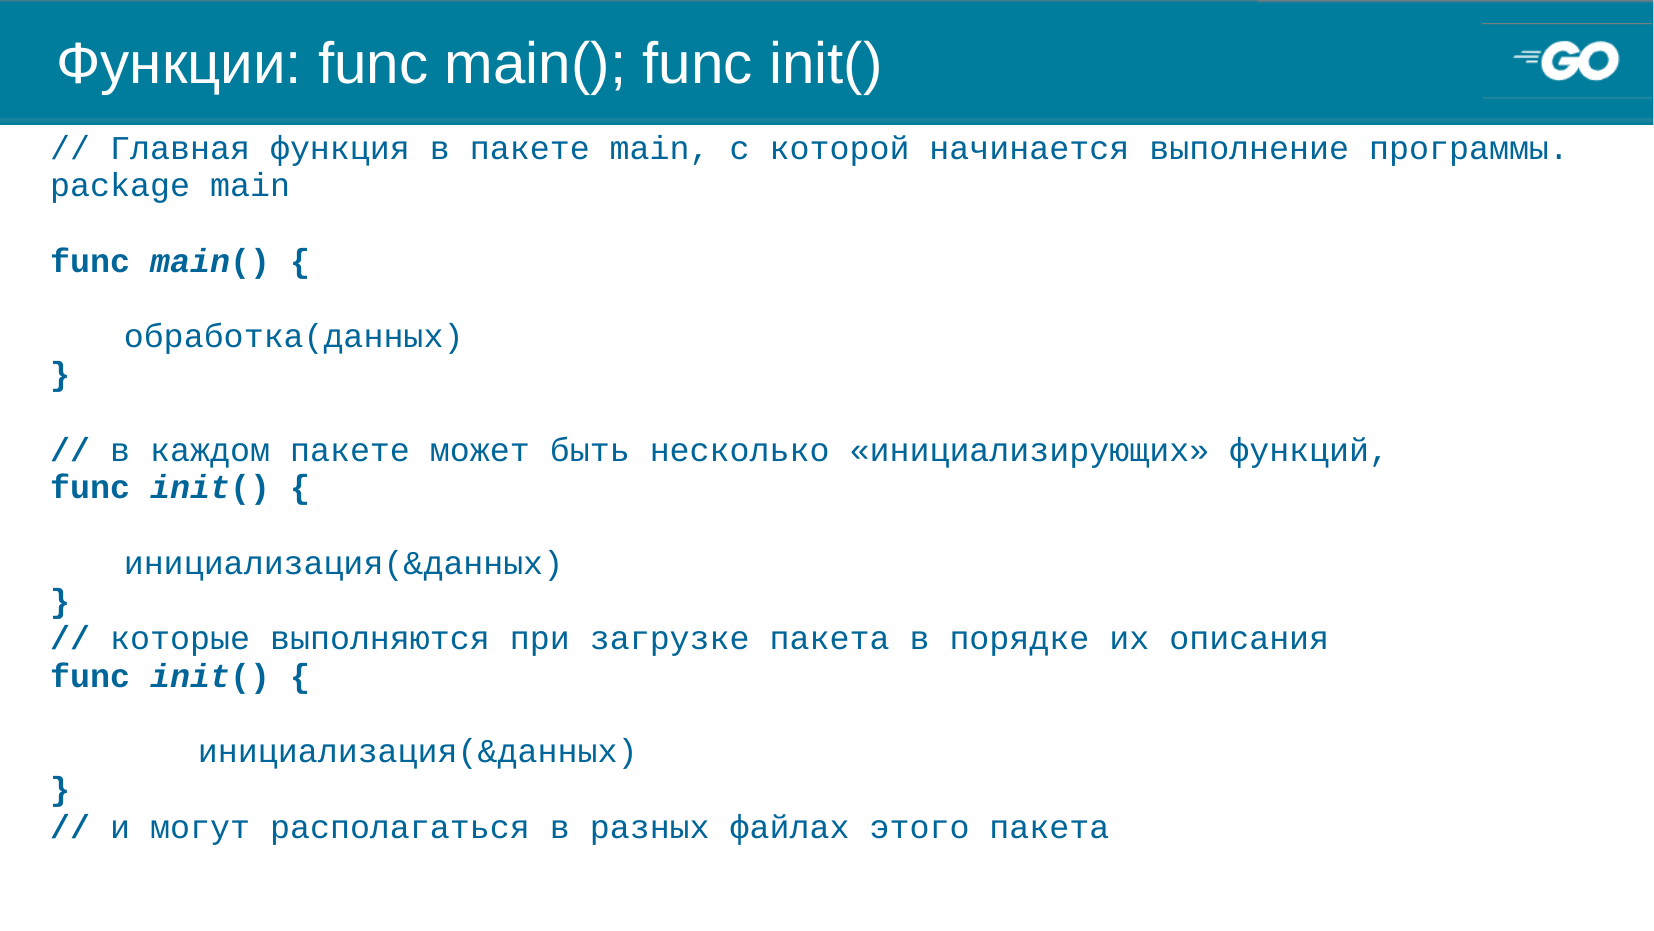

Функции: func main(); func init()
// Главная функция в пакете main, с которой начинается выполнение программы.
package main
func main() {
	обработка(данных)
}
// в каждом пакете может быть несколько «инициализирующих» функций,
func init() {
	инициализация(&данных)
}
// которые выполняются при загрузке пакета в порядке их описания
func init() {
		инициализация(&данных)
}
// и могут располагаться в разных файлах этого пакета